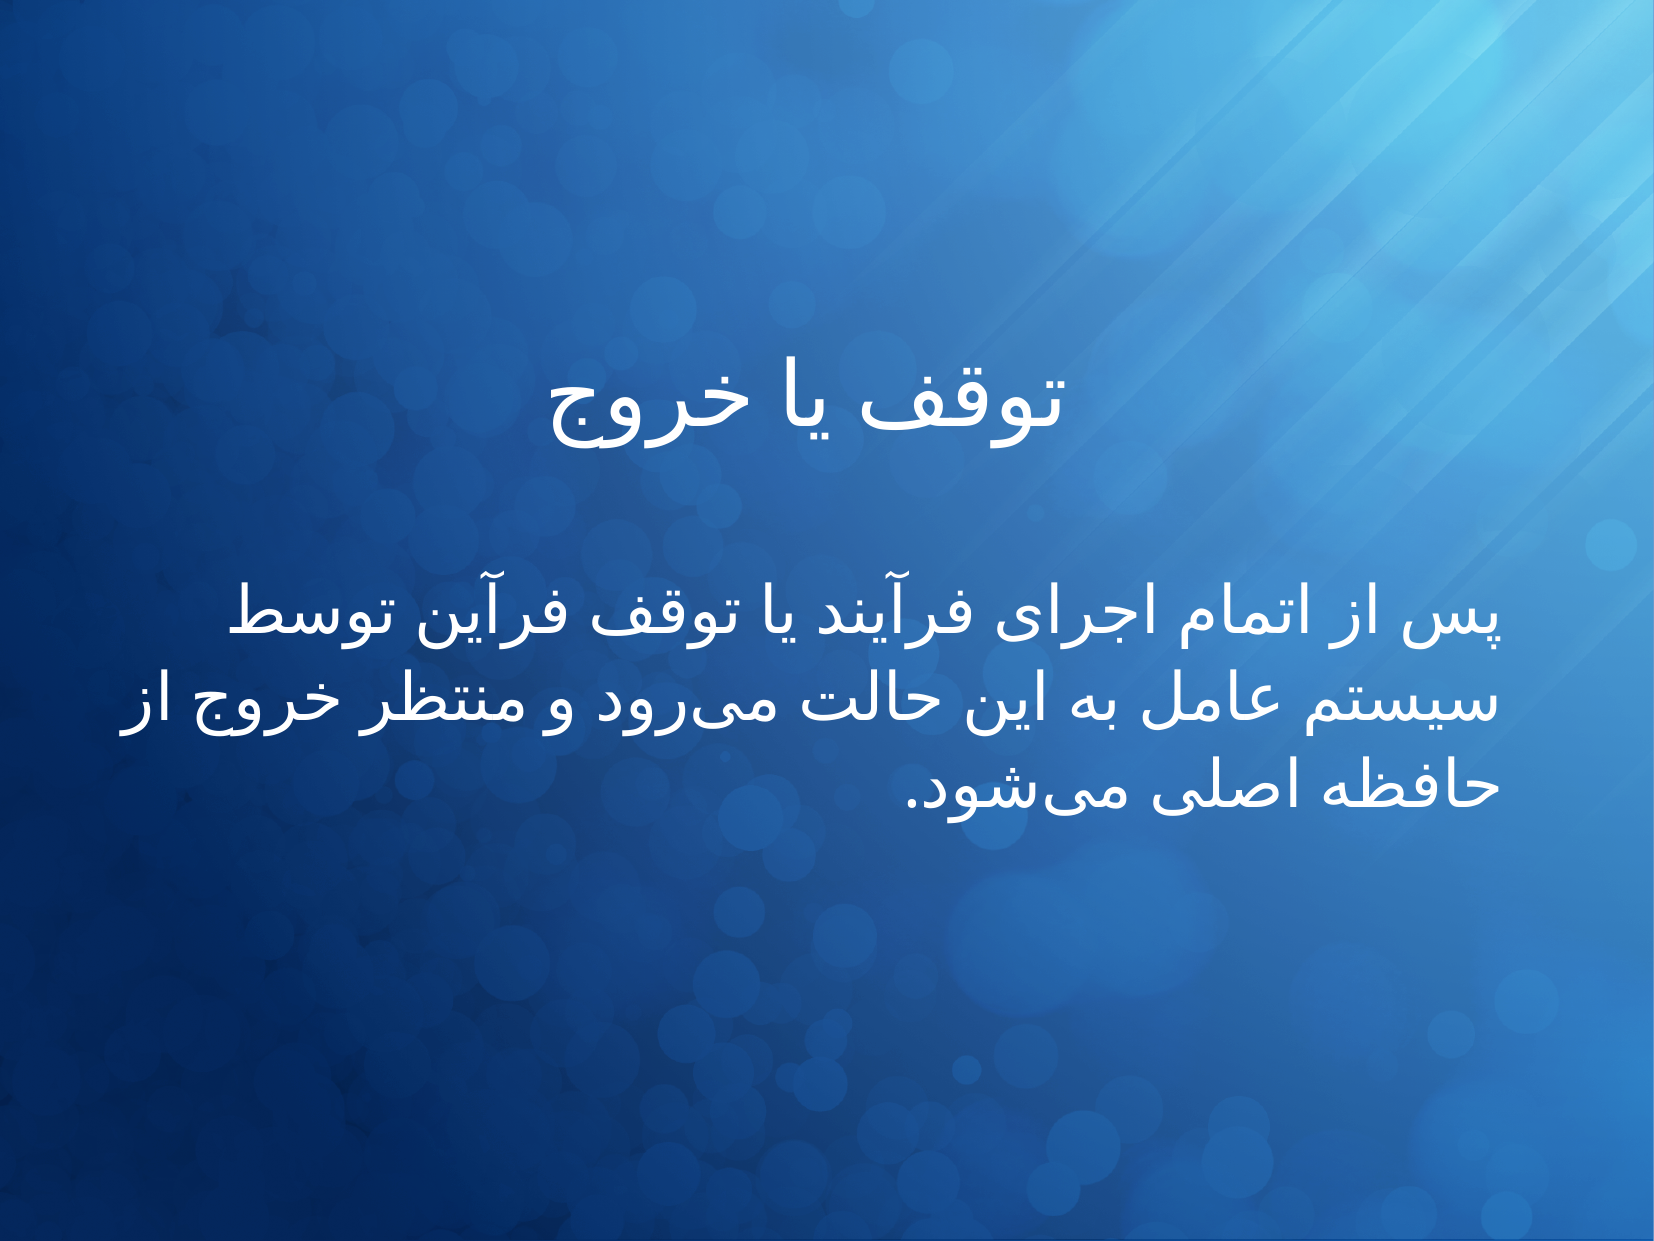

# توقف یا خروج
پس از اتمام اجرای فرآیند یا توقف فرآین توسط سیستم عامل به این حالت می‌رود و منتظر خروج از حافظه اصلی می‌شود.